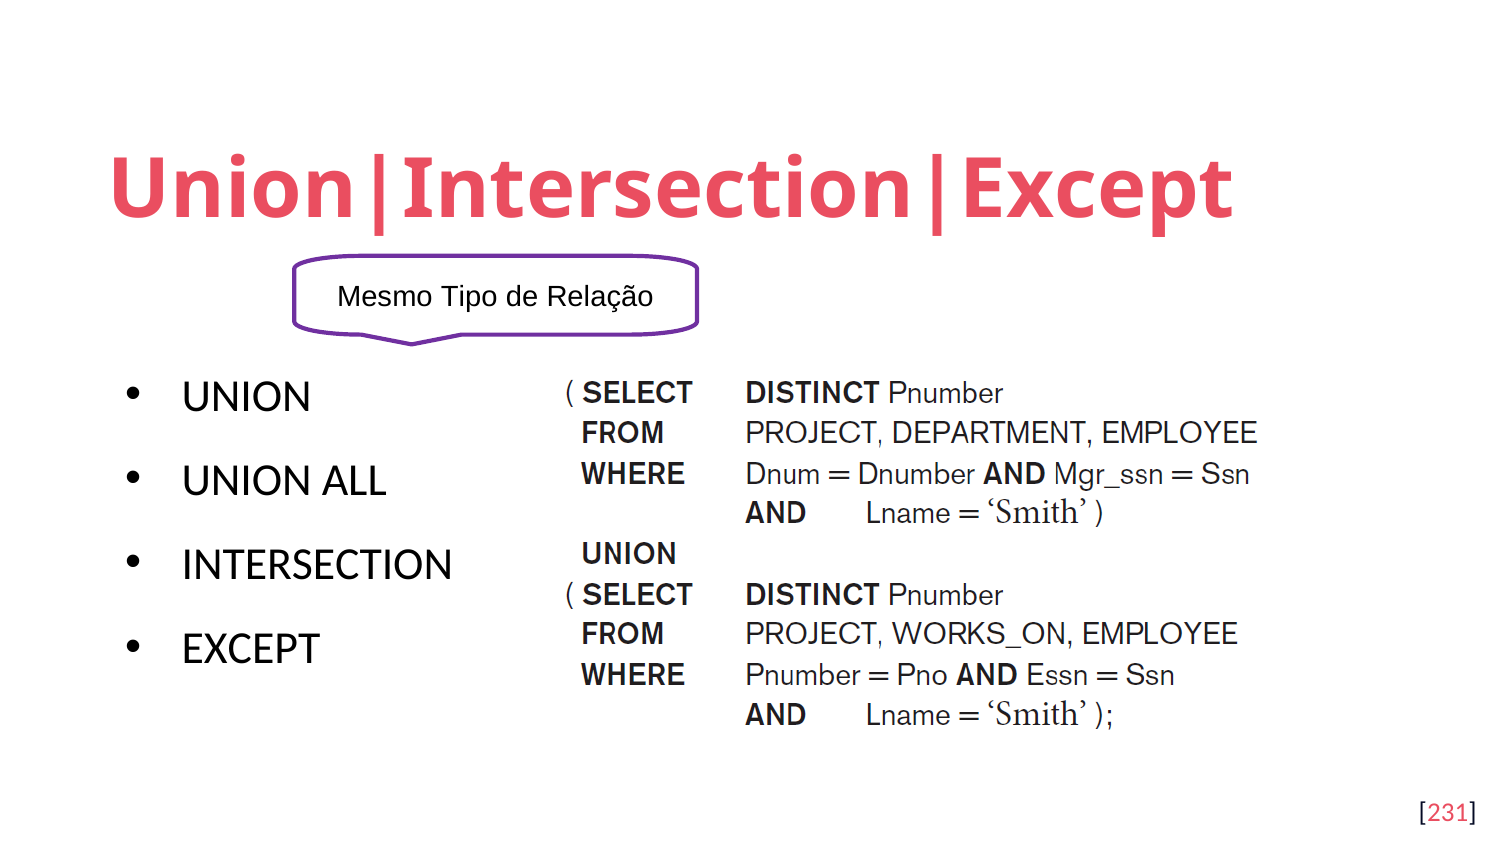

Union|Intersection|Except
Mesmo Tipo de Relação
UNION
UNION ALL
INTERSECTION
EXCEPT